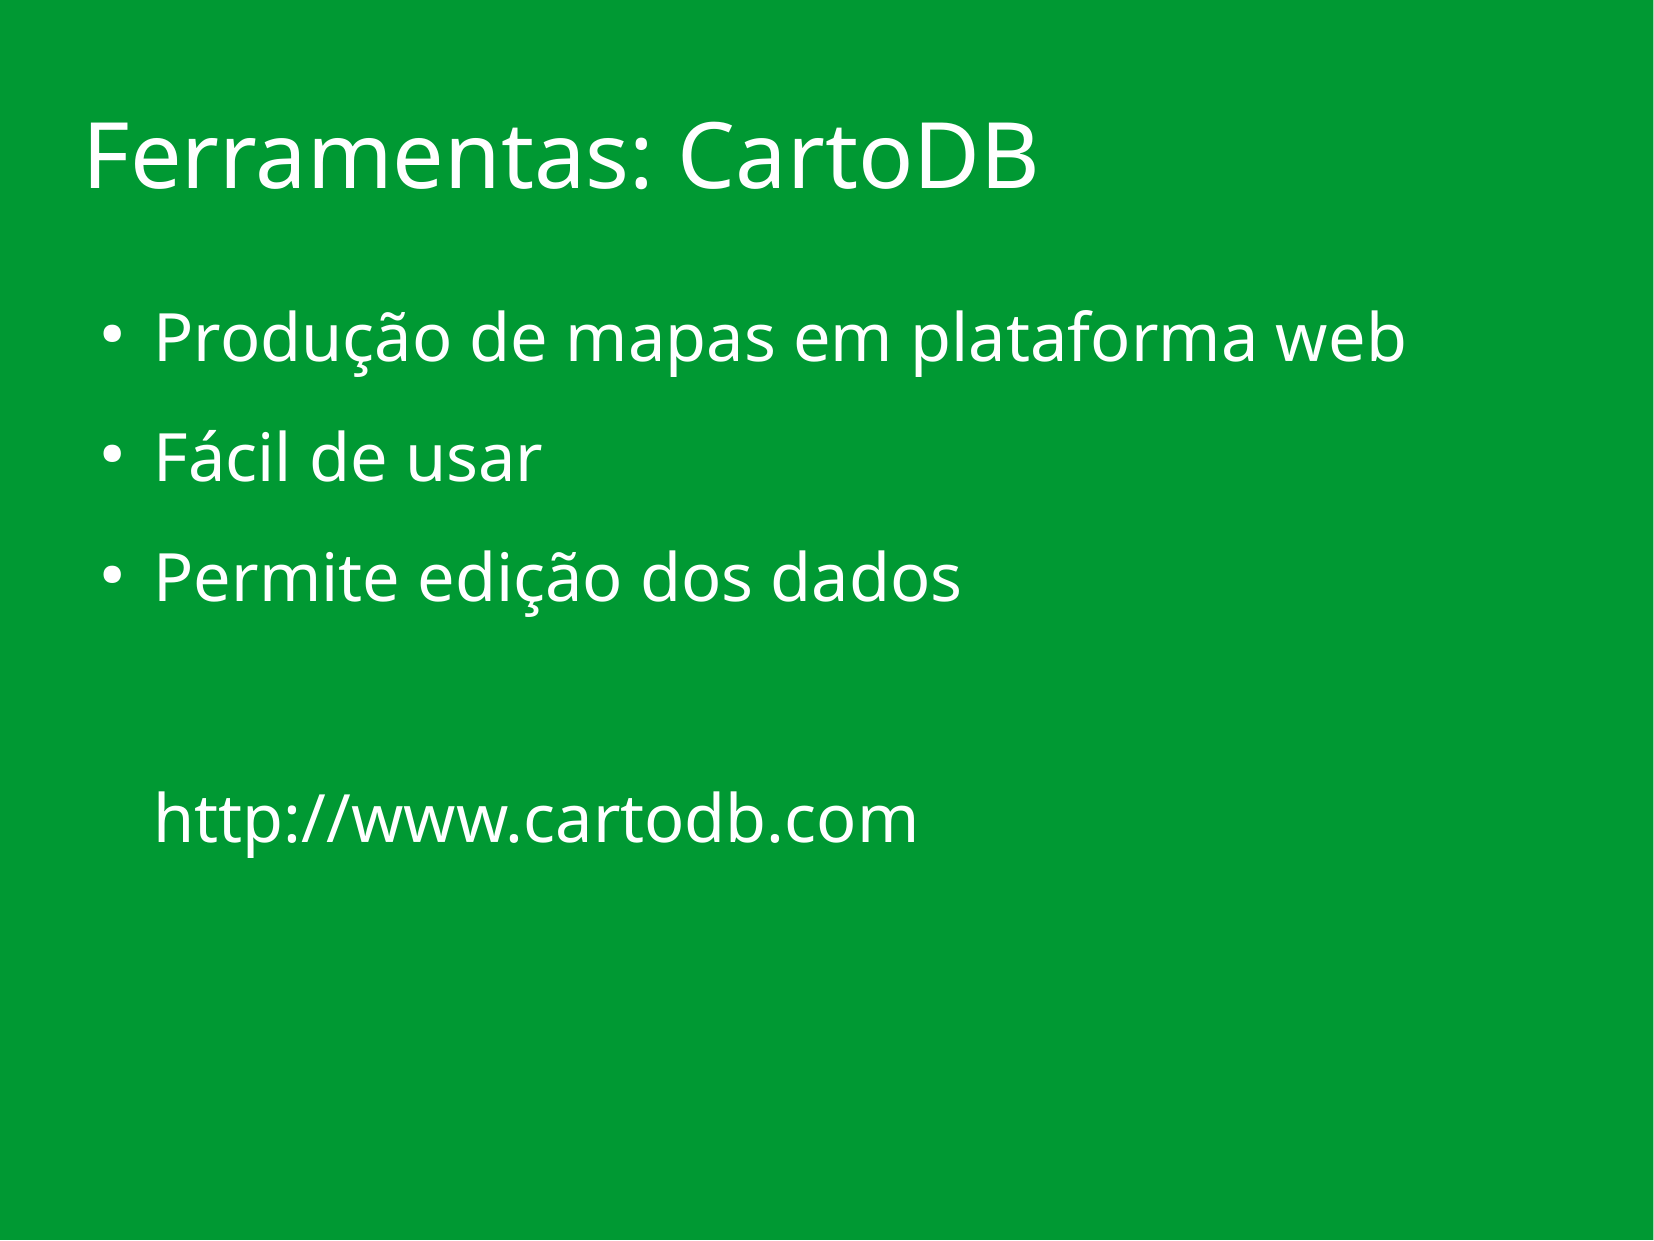

# Ferramentas: CartoDB
Produção de mapas em plataforma web
Fácil de usar
Permite edição dos dados
http://www.cartodb.com